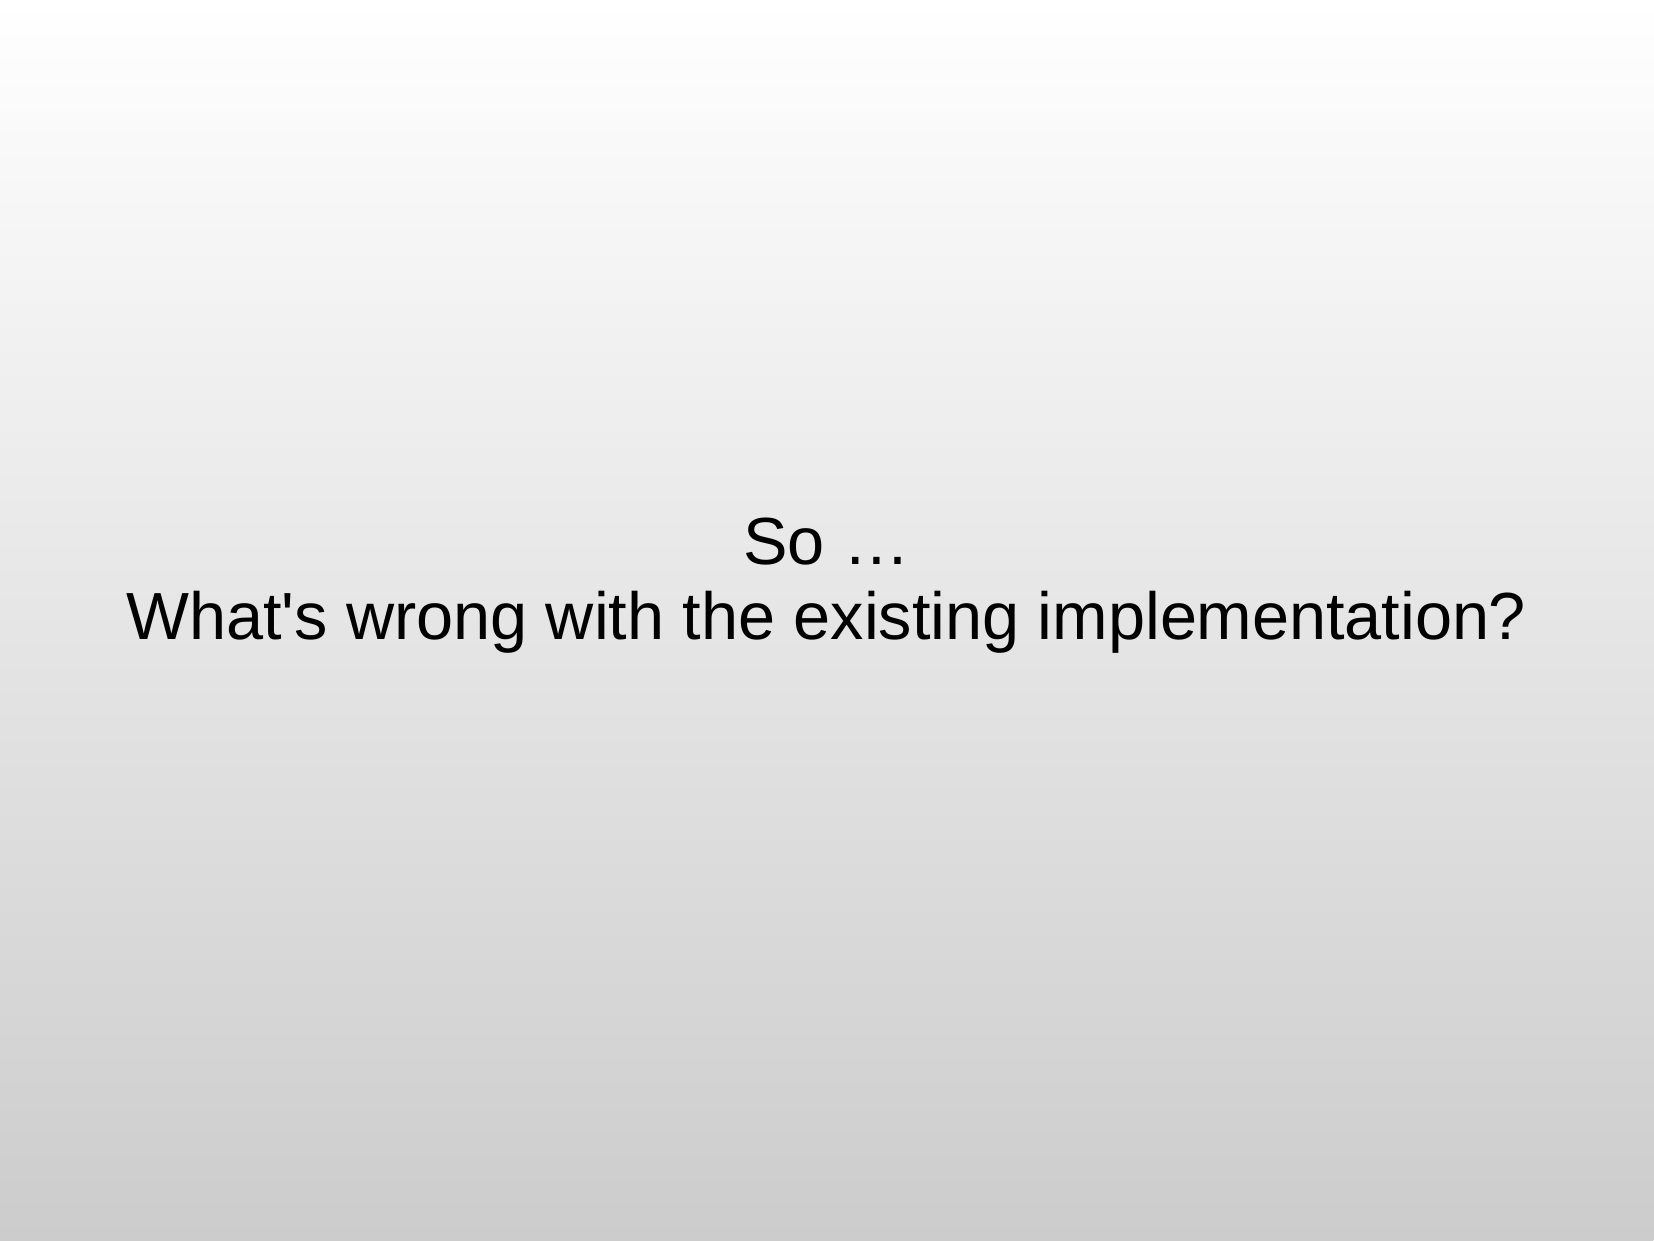

# So …
What's wrong with the existing implementation?